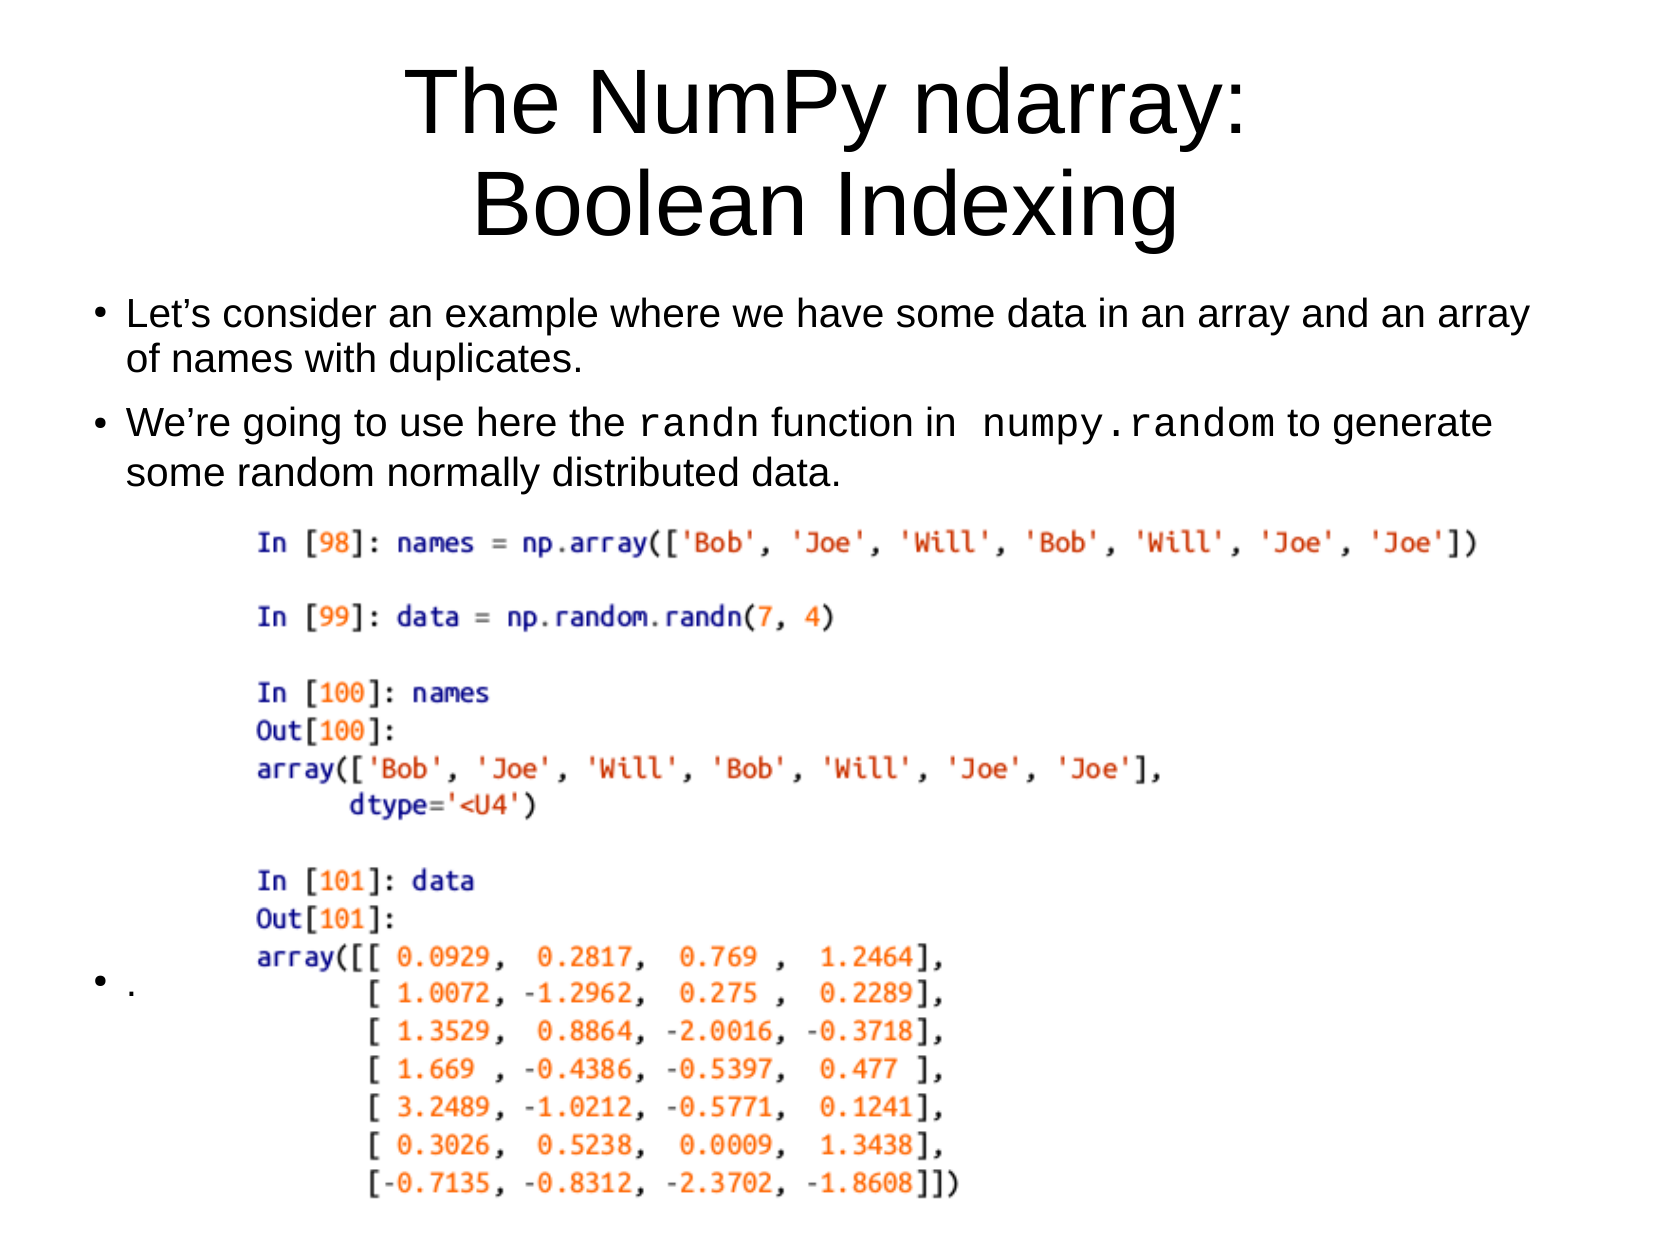

# The NumPy ndarray: Boolean Indexing
Let’s consider an example where we have some data in an array and an array of names with duplicates.
We’re going to use here the randn function in numpy.random to generate some random normally distributed data.
.